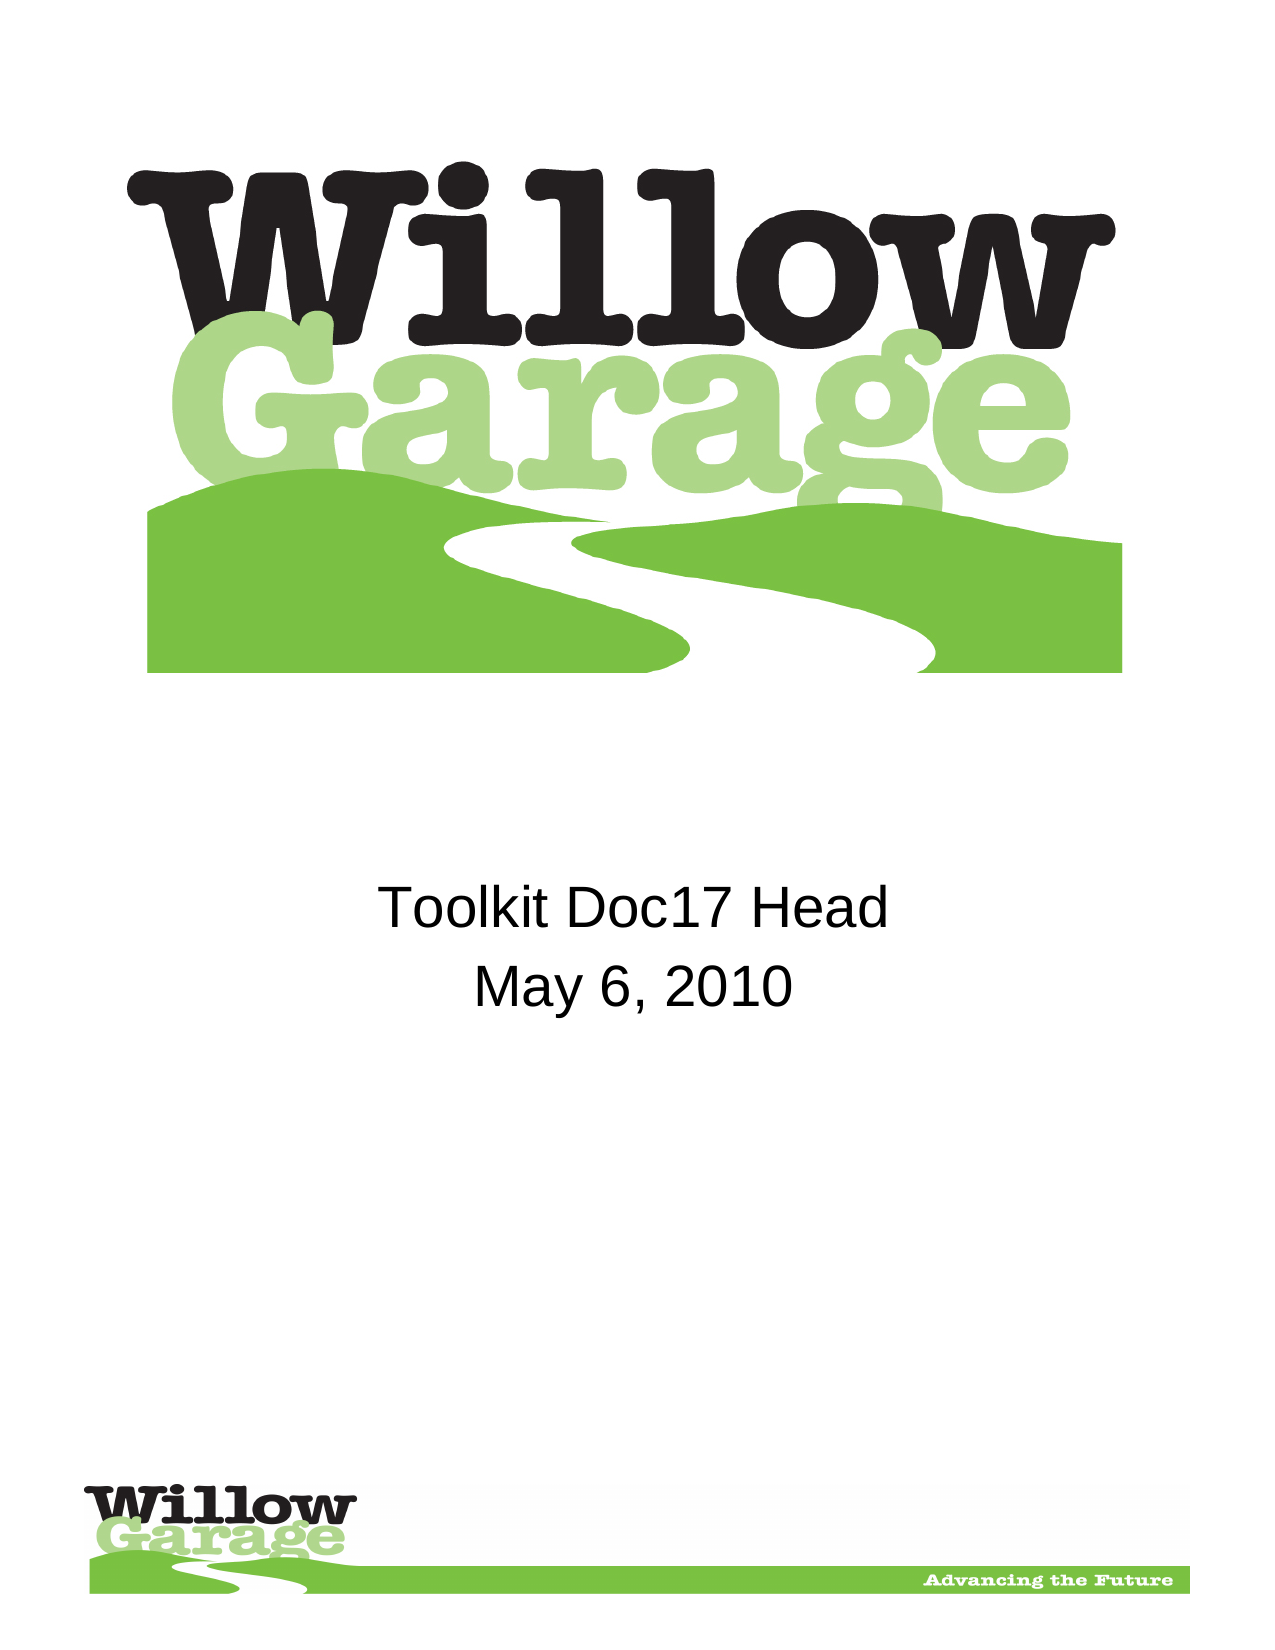

# Toolkit Doc17 Head
May 6, 2010